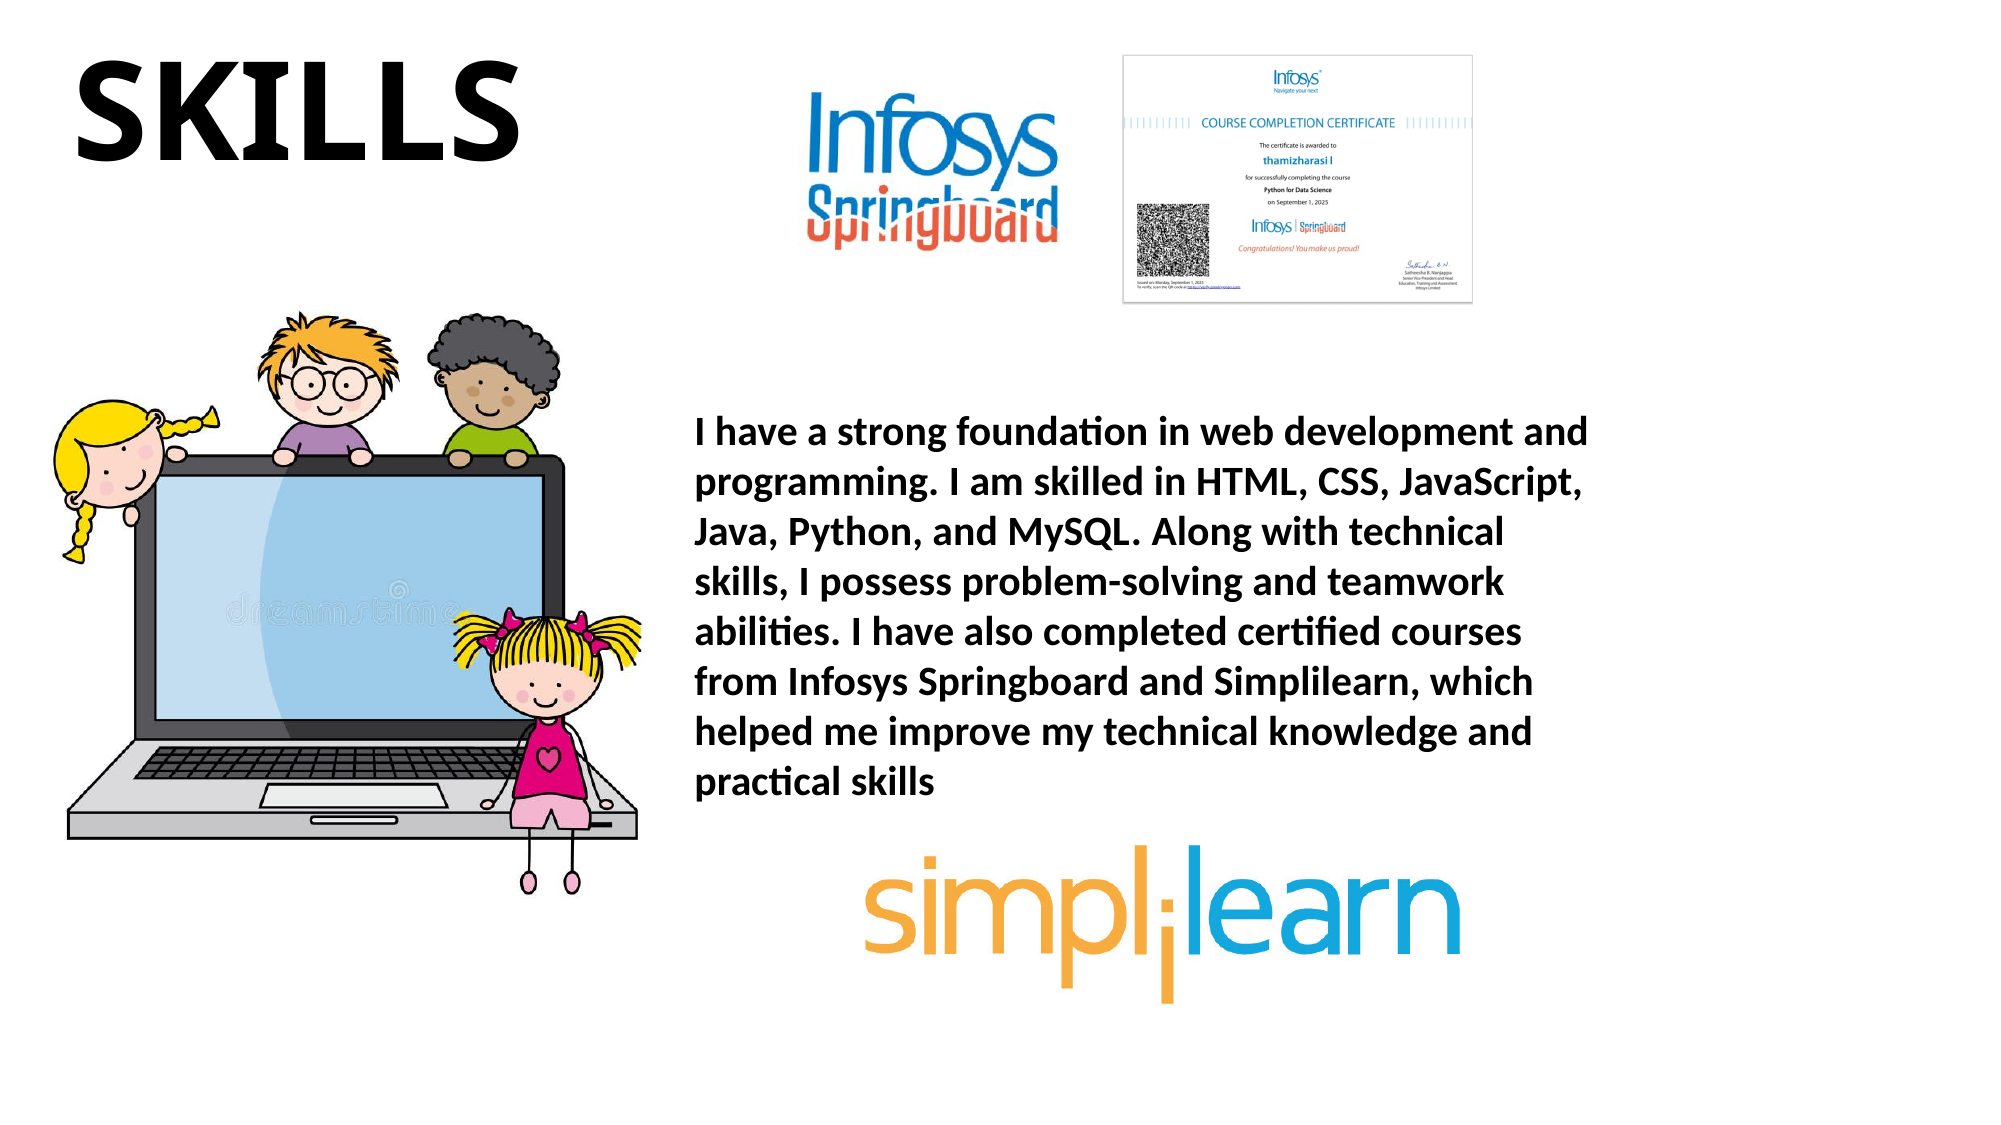

# SKILLS
I have a strong foundation in web development and programming. I am skilled in HTML, CSS, JavaScript, Java, Python, and MySQL. Along with technical skills, I possess problem-solving and teamwork abilities. I have also completed certified courses from Infosys Springboard and Simplilearn, which helped me improve my technical knowledge and practical skills